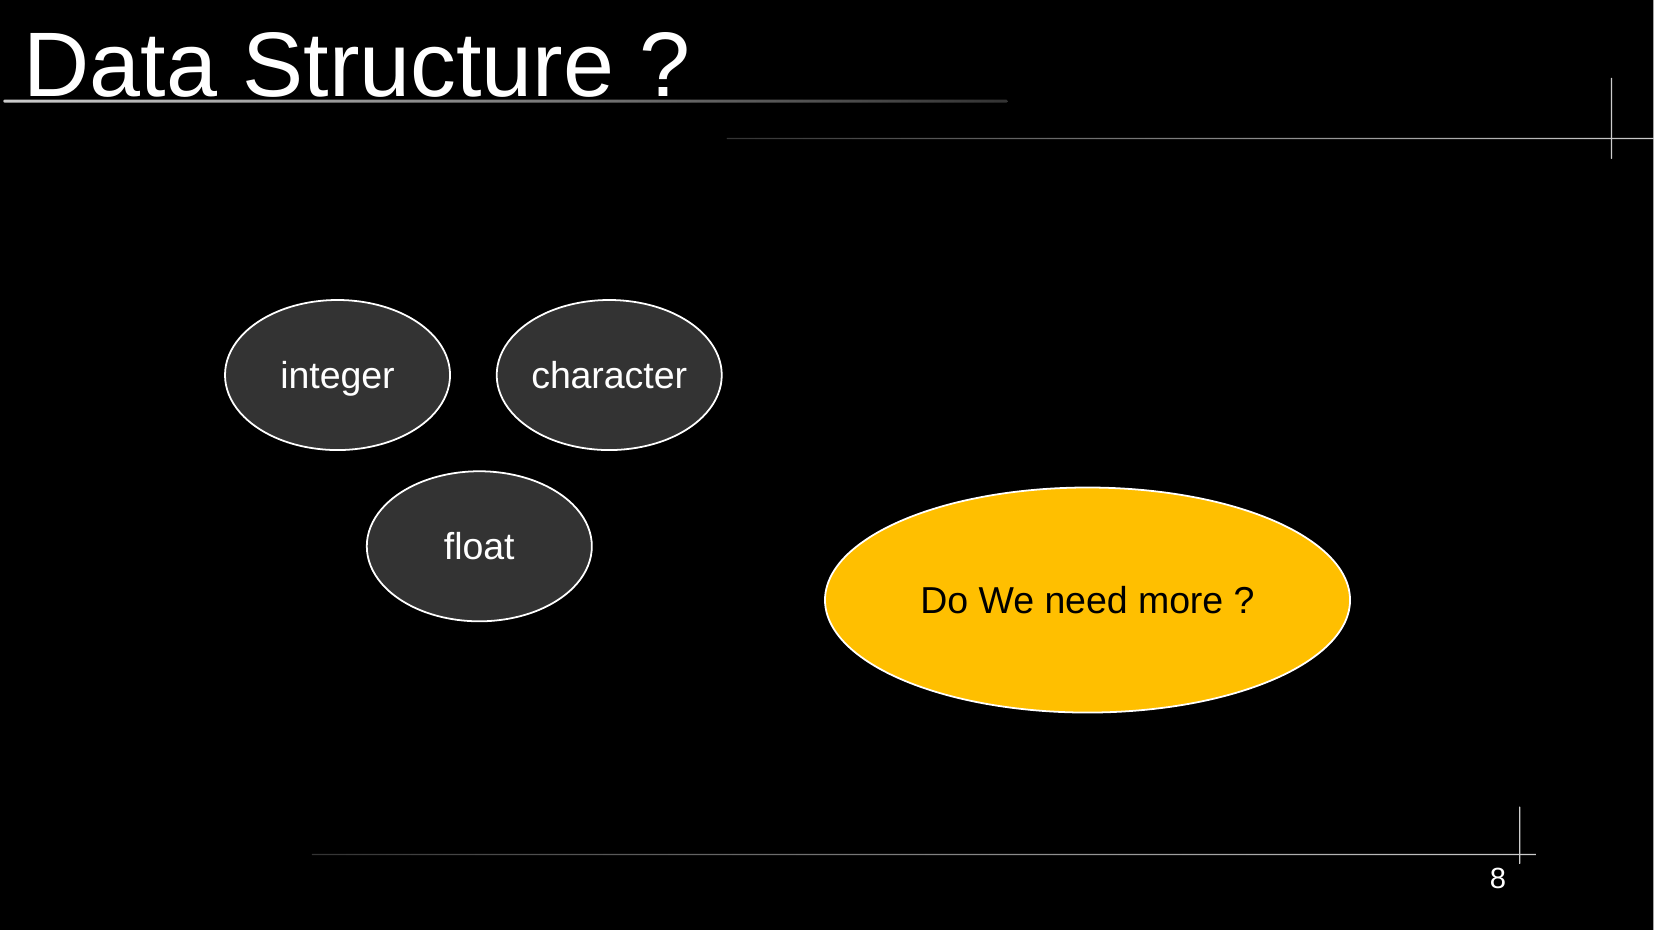

# Data Structure ?
integer
character
float
Do We need more ?
8